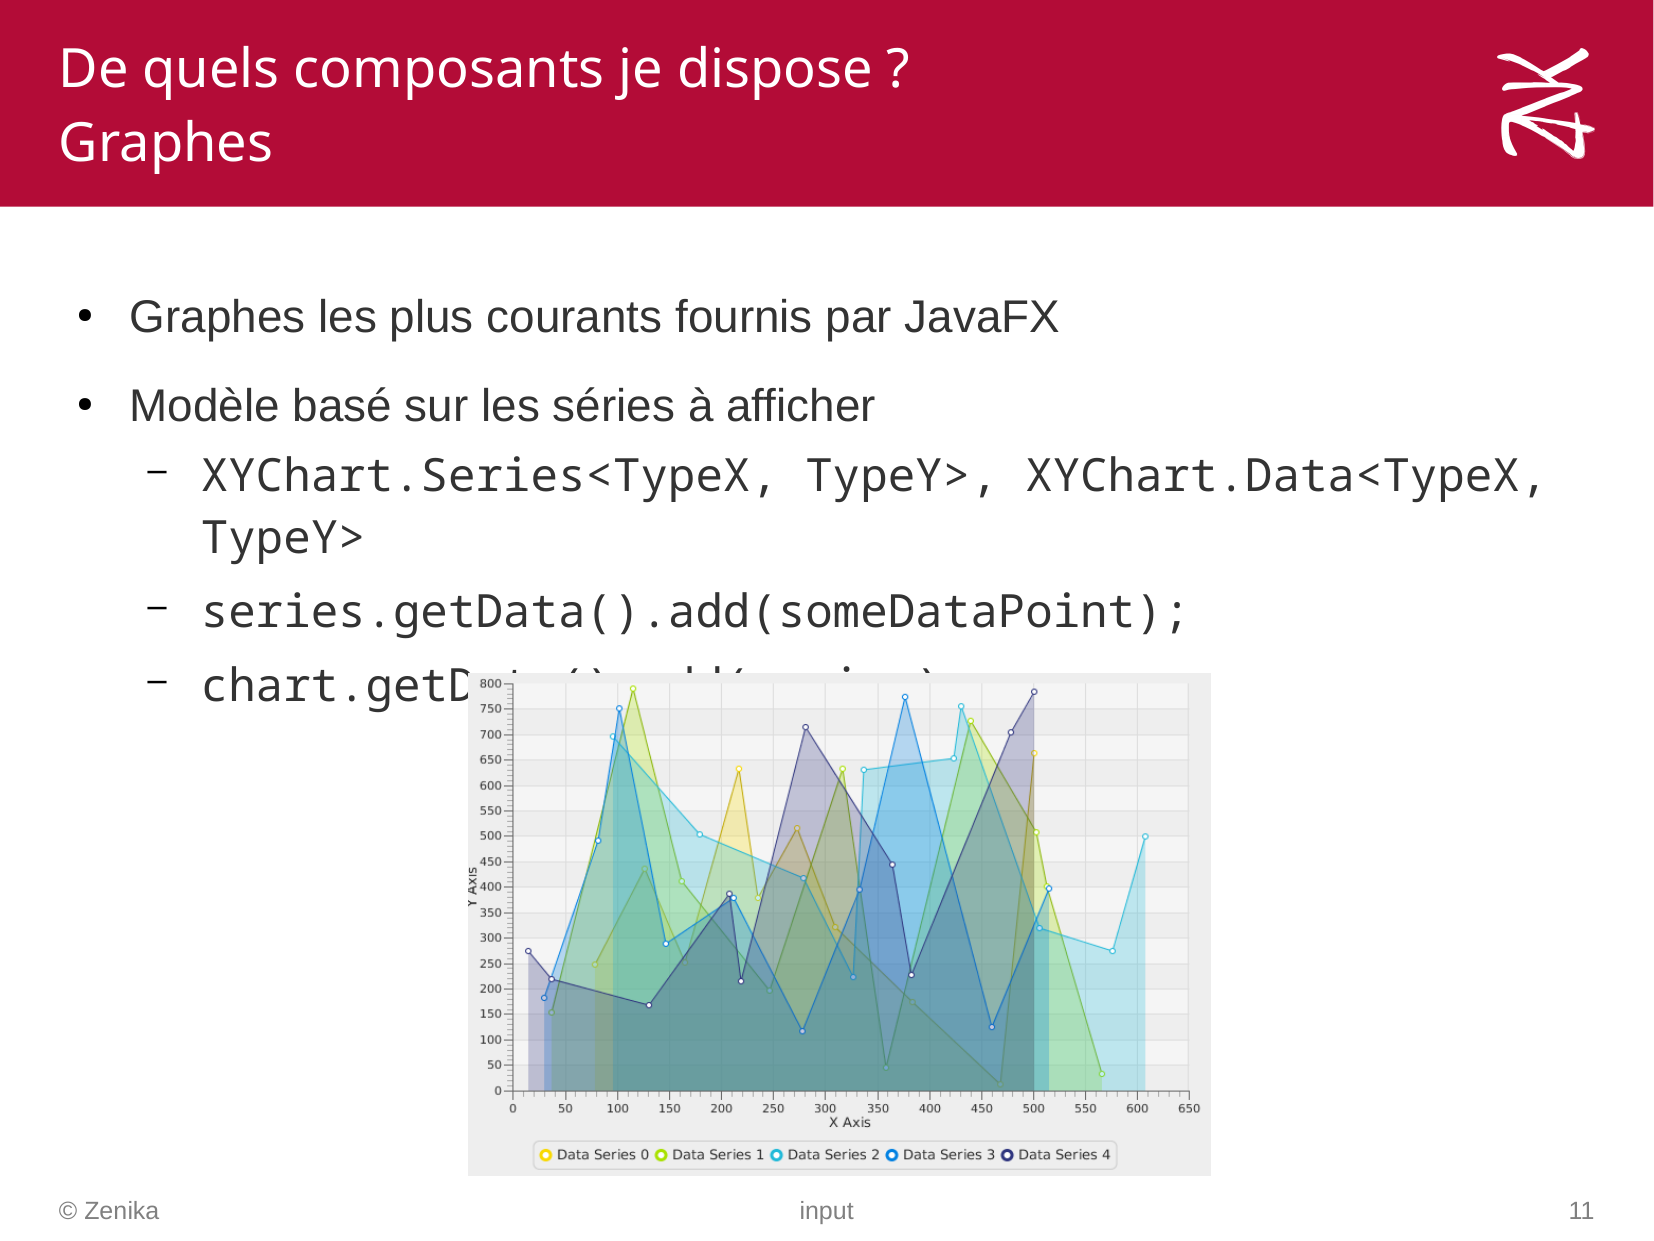

# De quels composants je dispose ? Graphes
Graphes les plus courants fournis par JavaFX
Modèle basé sur les séries à afficher
XYChart.Series<TypeX, TypeY>, XYChart.Data<TypeX, TypeY>
series.getData().add(someDataPoint);
chart.getData().add(series);